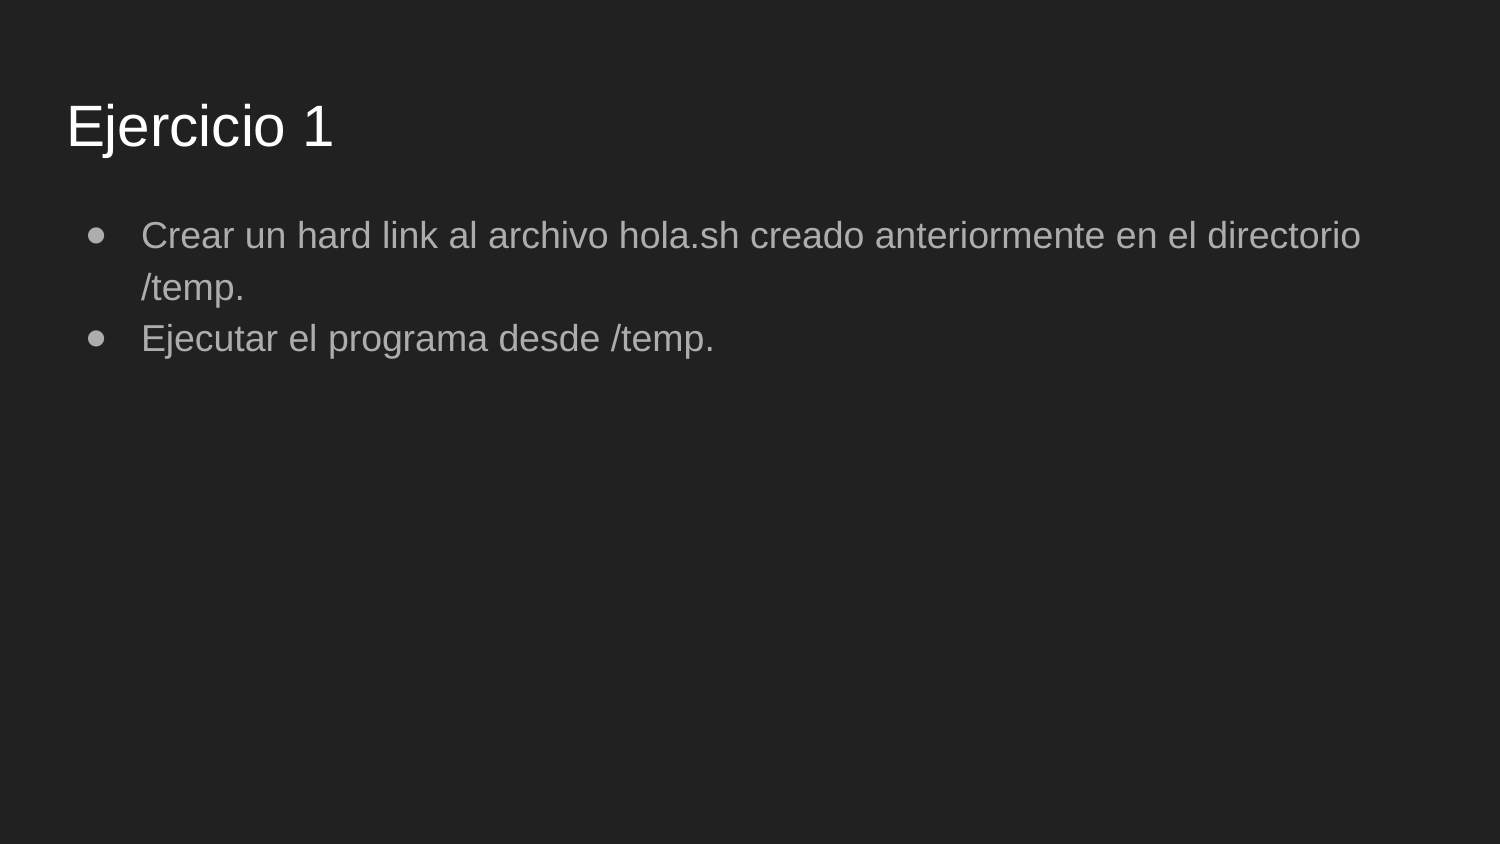

# Ejercicio 1
Crear un hard link al archivo hola.sh creado anteriormente en el directorio /temp.
Ejecutar el programa desde /temp.